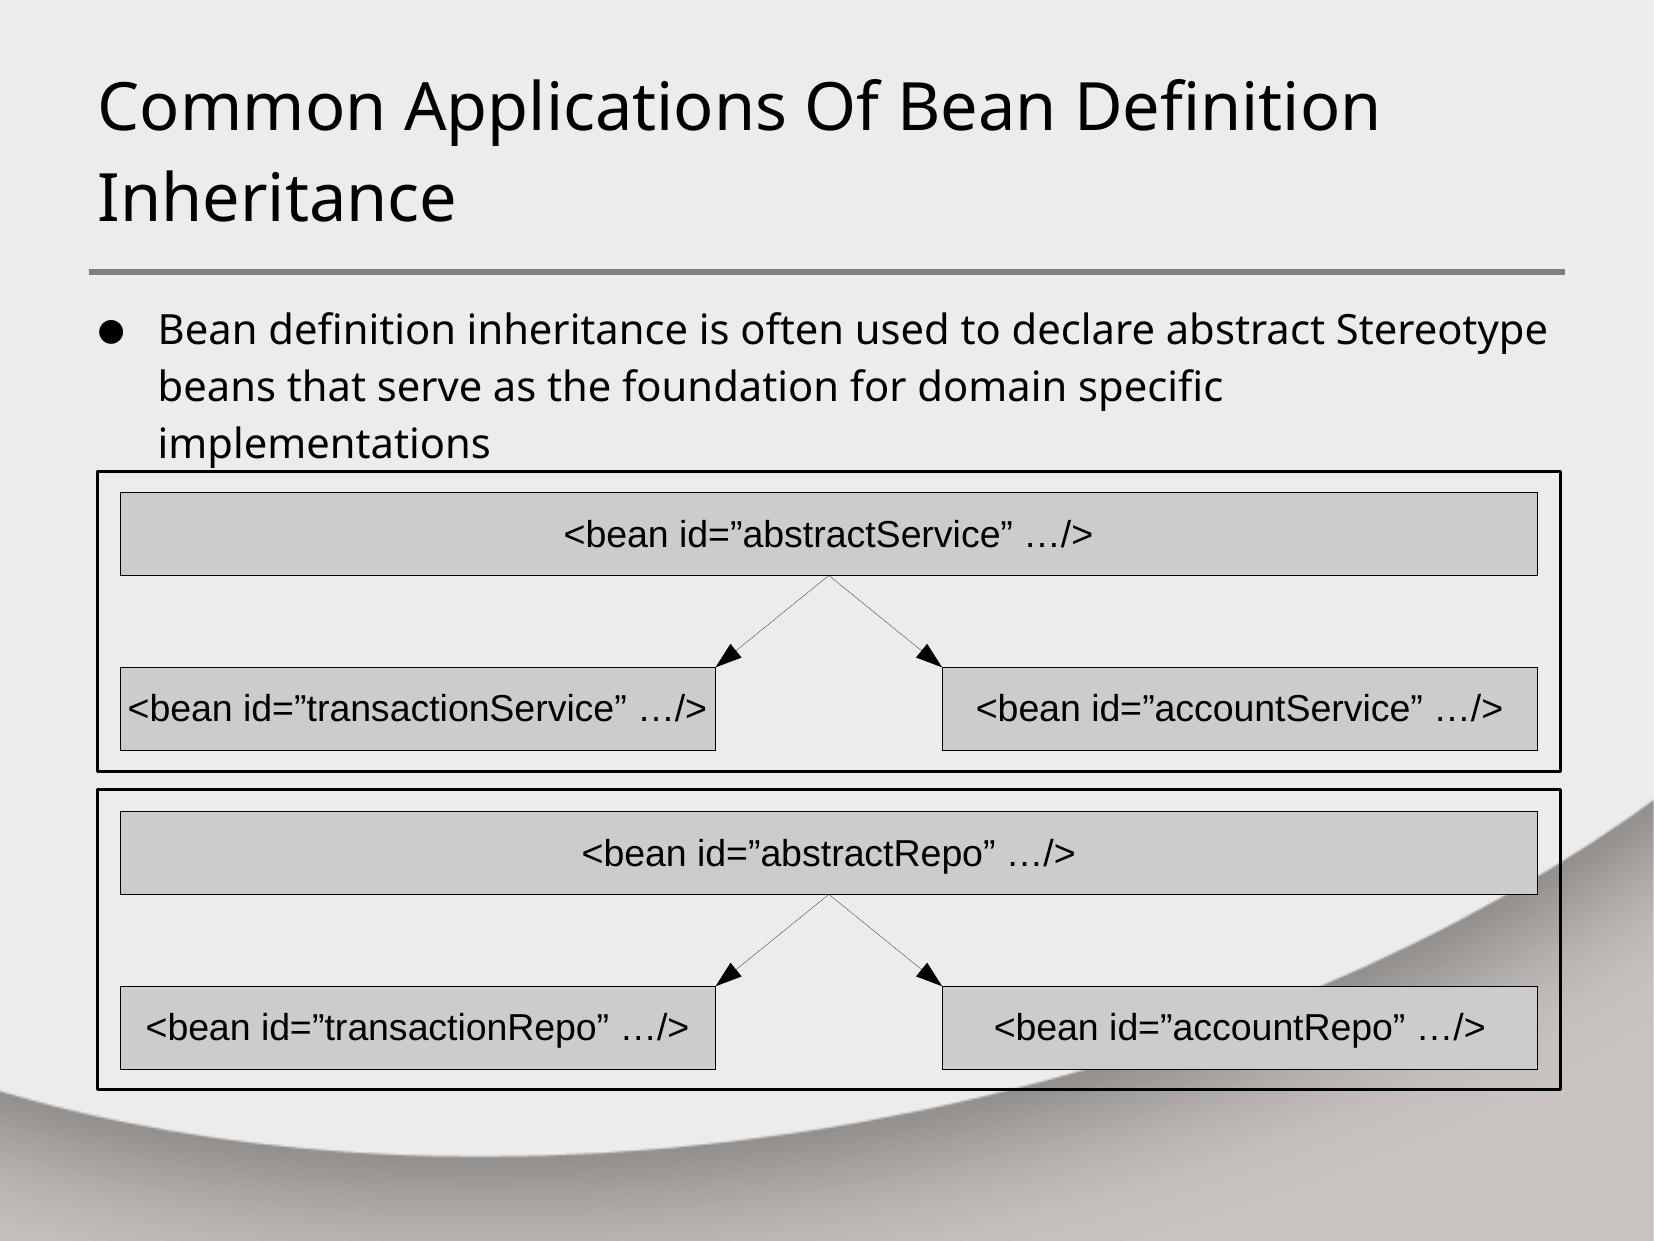

# Common Applications Of Bean Definition Inheritance
Bean definition inheritance is often used to declare abstract Stereotype beans that serve as the foundation for domain specific implementations
<bean id=”abstractService” …/>
<bean id=”accountService” …/>
<bean id=”transactionService” …/>
<bean id=”abstractRepo” …/>
<bean id=”accountRepo” …/>
<bean id=”transactionRepo” …/>